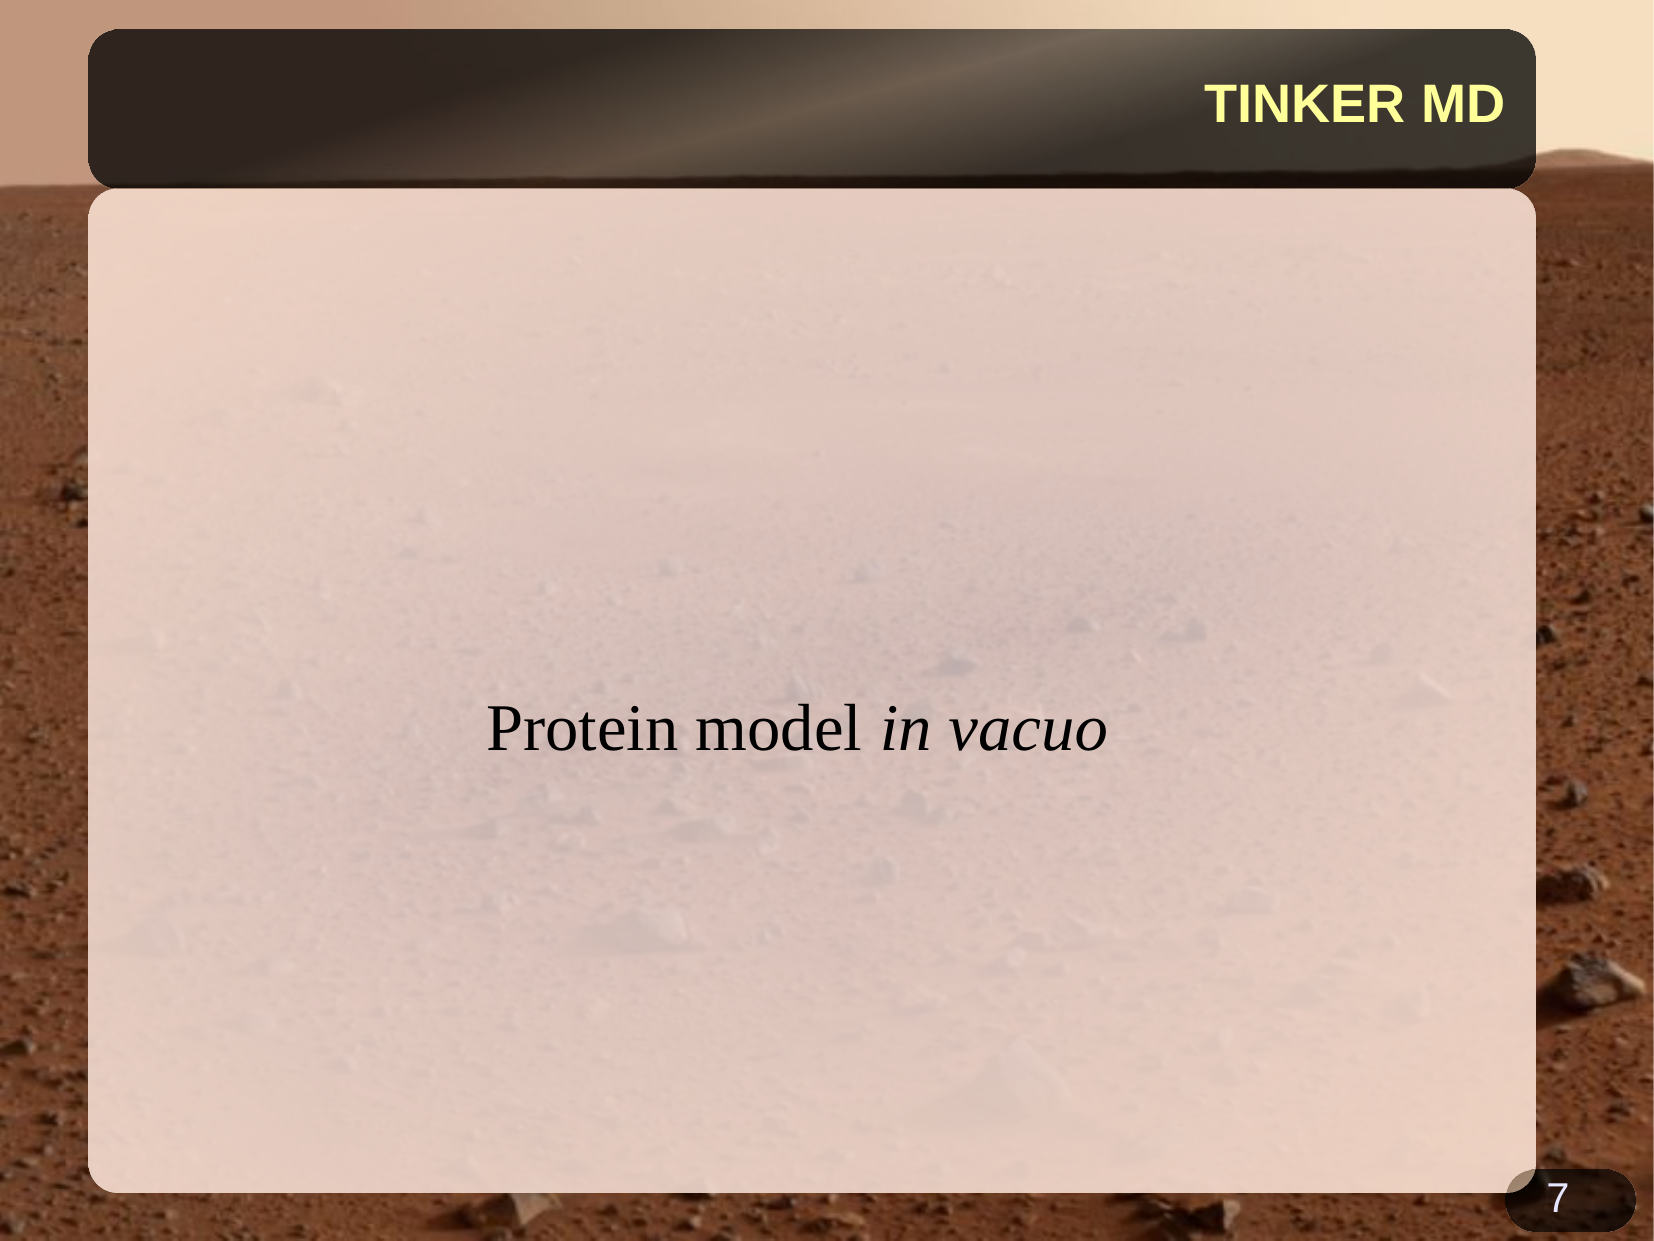

# TINKER MD
Protein model in vacuo